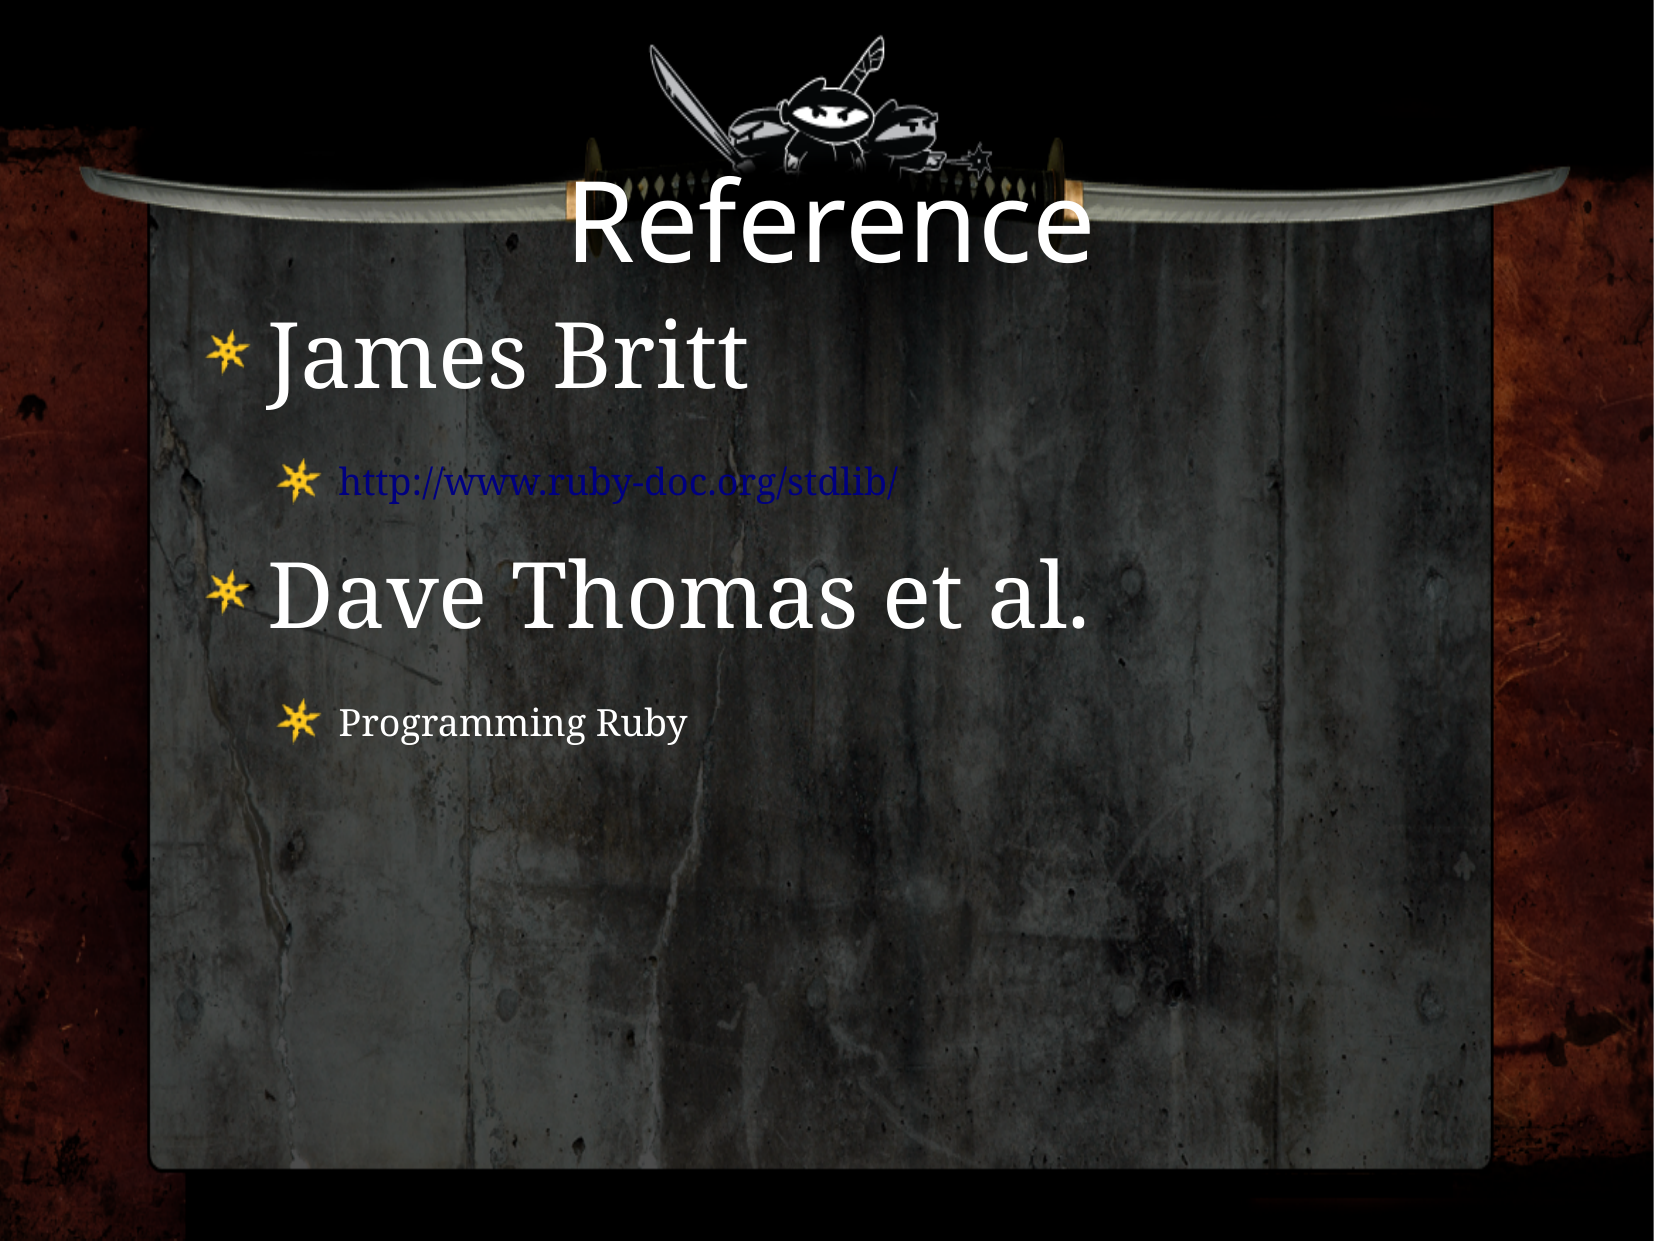

# Reference
James Britt
http://www.ruby-doc.org/stdlib/
Dave Thomas et al.
Programming Ruby